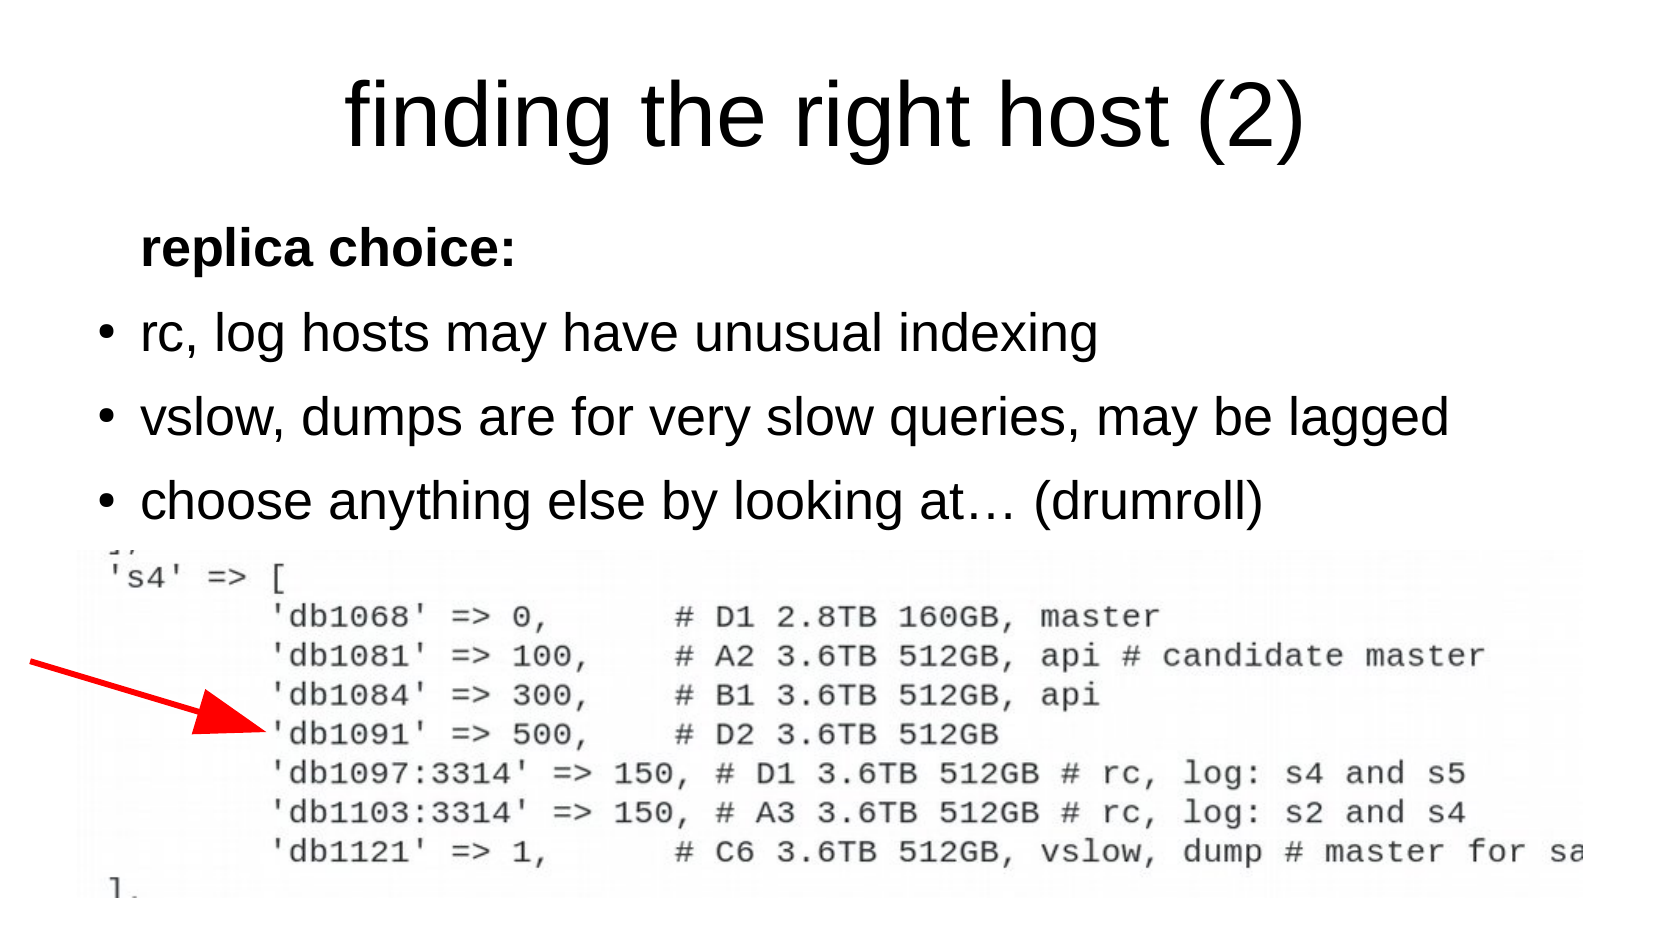

# finding the right host (2)
replica choice:
rc, log hosts may have unusual indexing
vslow, dumps are for very slow queries, may be lagged
choose anything else by looking at… (drumroll)